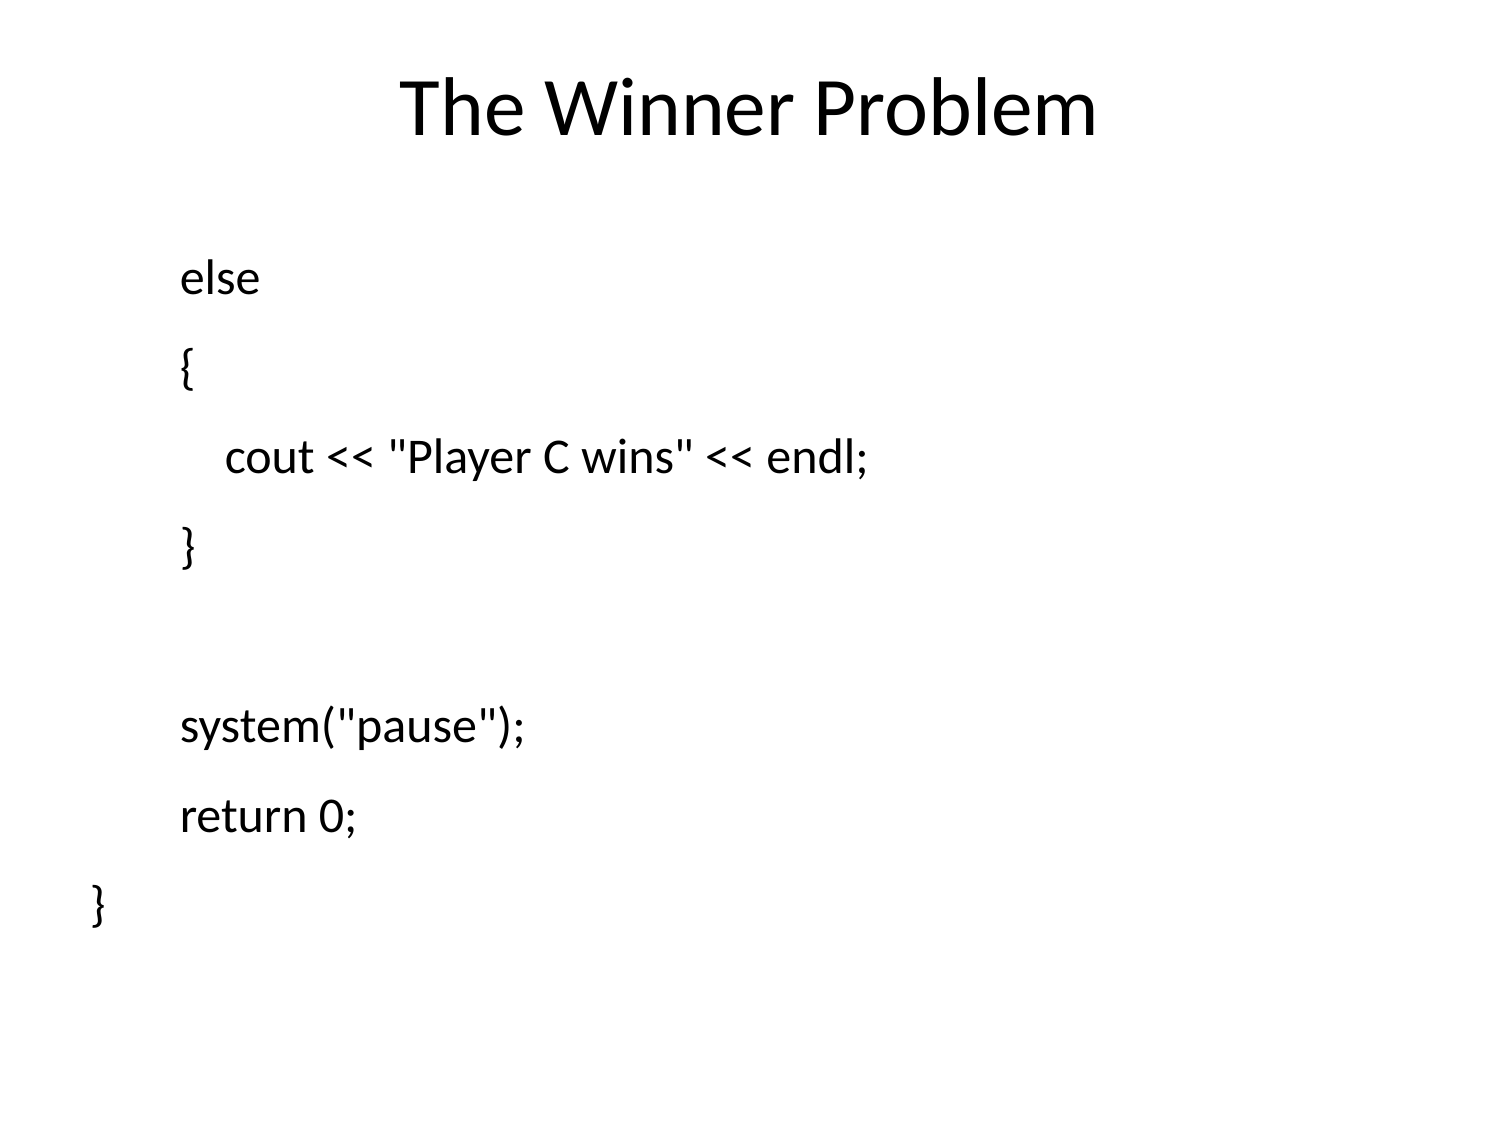

# The Winner Problem
 else
 {
 cout << "Player C wins" << endl;
 }
 system("pause");
 return 0;
}